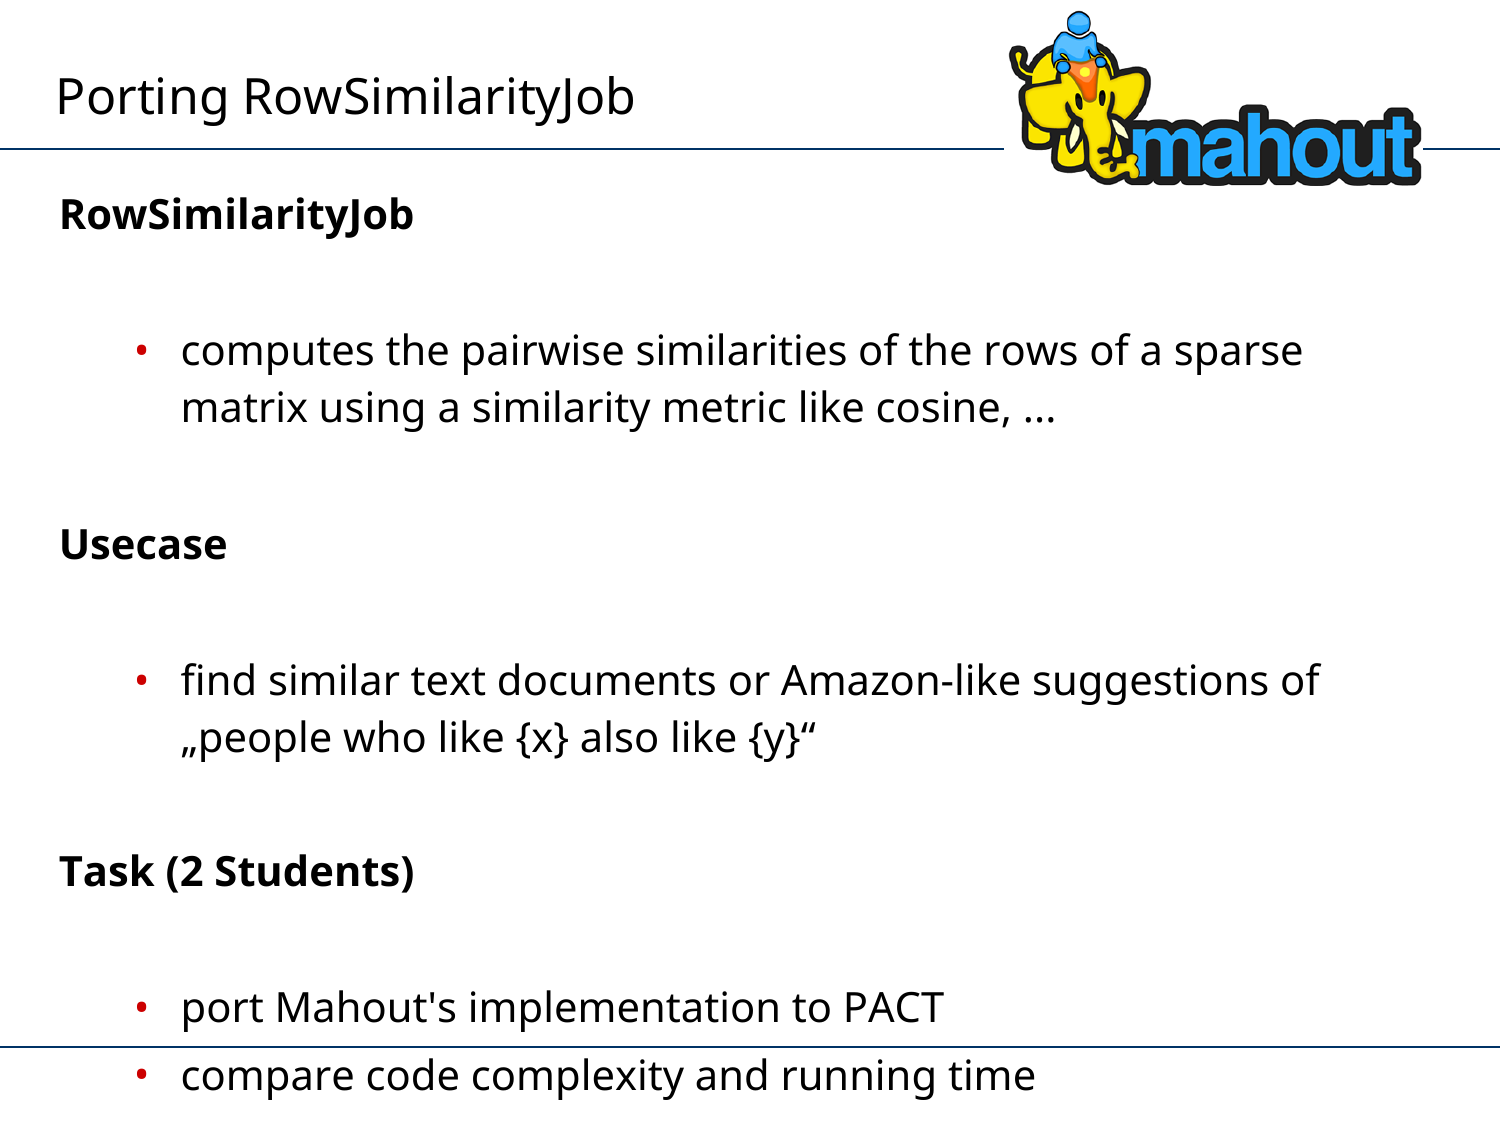

# Porting RowSimilarityJob
RowSimilarityJob
computes the pairwise similarities of the rows of a sparse matrix using a similarity metric like cosine, ...
Usecase
find similar text documents or Amazon-like suggestions of „people who like {x} also like {y}“
Task (2 Students)
port Mahout's implementation to PACT
compare code complexity and running time